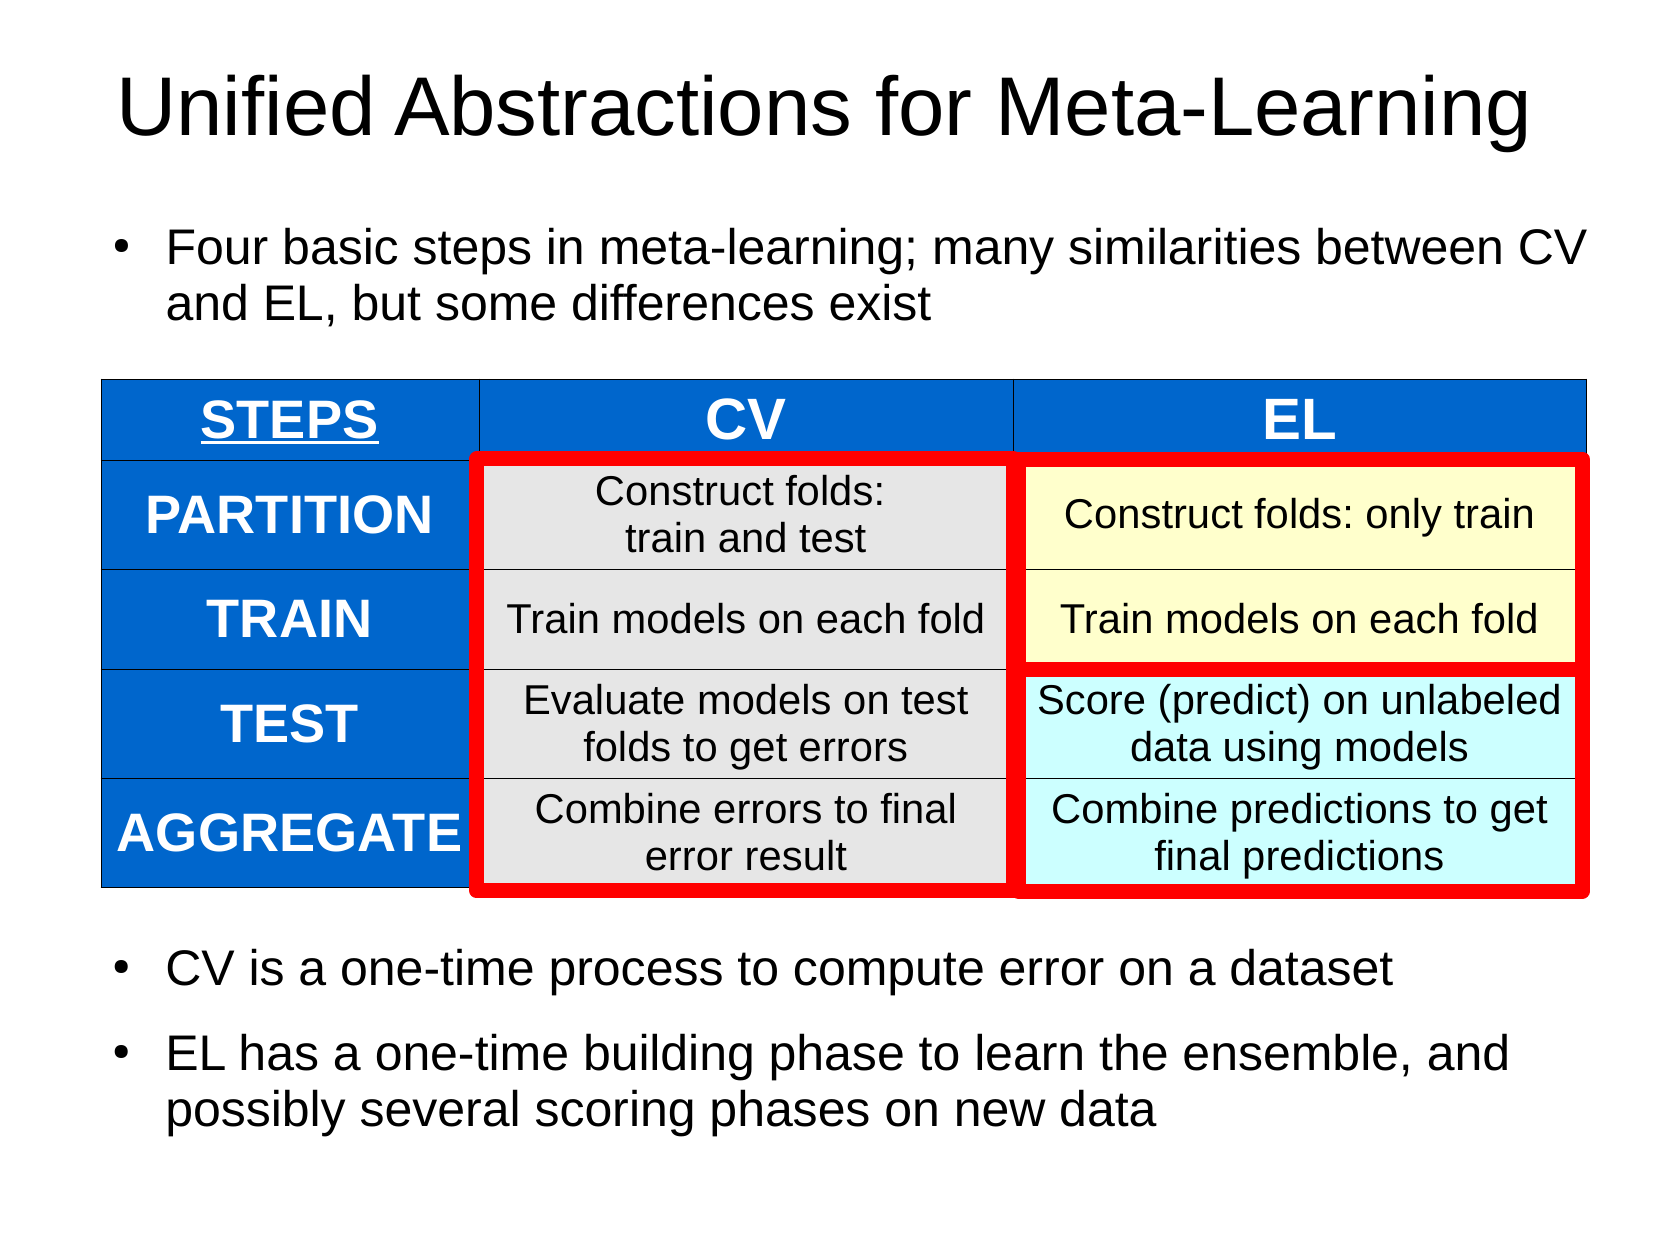

# Unified Abstractions for Meta-Learning
Four basic steps in meta-learning; many similarities between CV and EL, but some differences exist
| STEPS | CV | EL |
| --- | --- | --- |
| PARTITION | Construct folds: train and test | Construct folds: only train |
| TRAIN | Train models on each fold | Train models on each fold |
| TEST | Evaluate models on test folds to get errors | Score (predict) on unlabeled data using models |
| AGGREGATE | Combine errors to final error result | Combine predictions to get final predictions |
CV is a one-time process to compute error on a dataset
EL has a one-time building phase to learn the ensemble, and possibly several scoring phases on new data